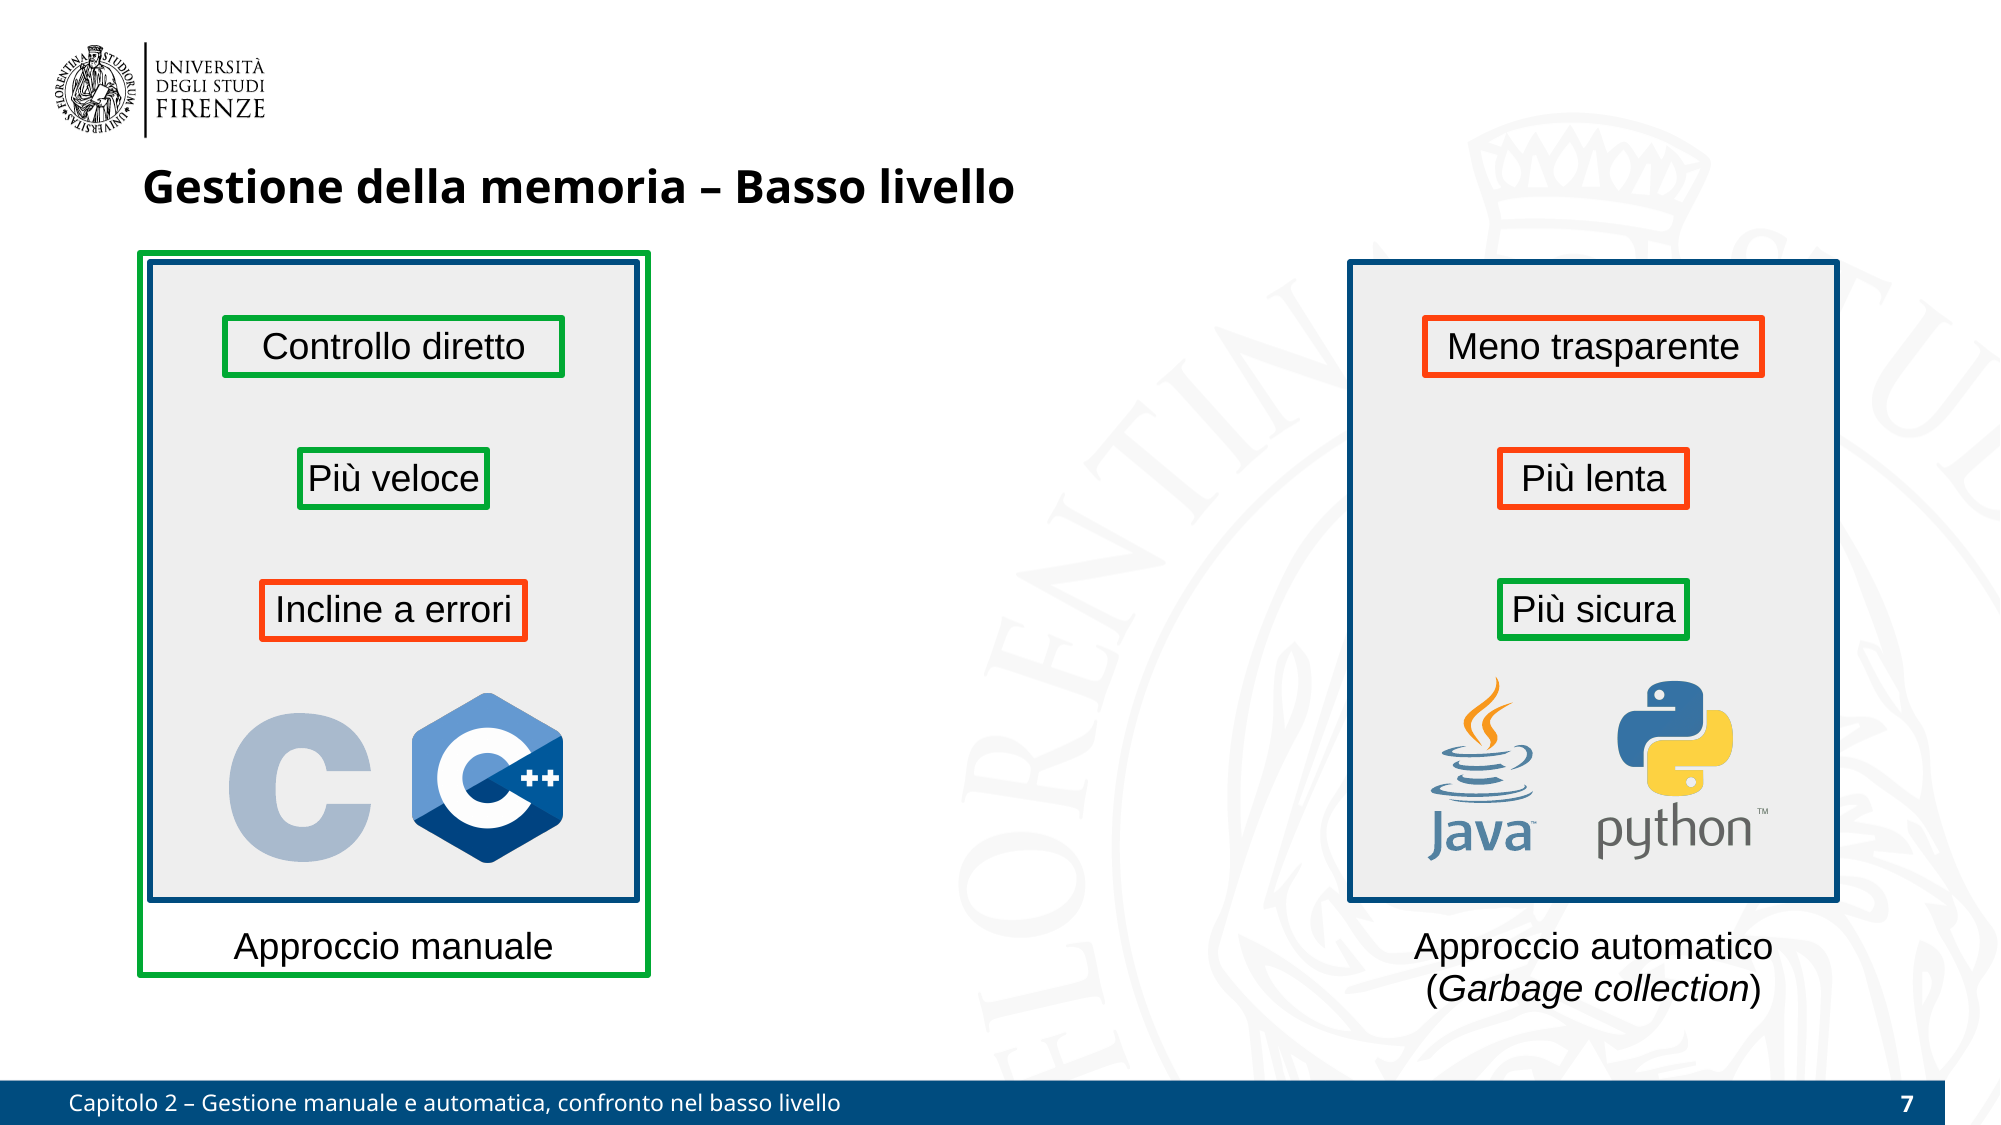

Gestione della memoria – Basso livello
Controllo diretto
Meno trasparente
Più veloce
Più lenta
Incline a errori
Più sicura
Approccio manuale
Approccio automatico
(Garbage collection)
# Capitolo 2 – Gestione manuale e automatica, confronto nel basso livello